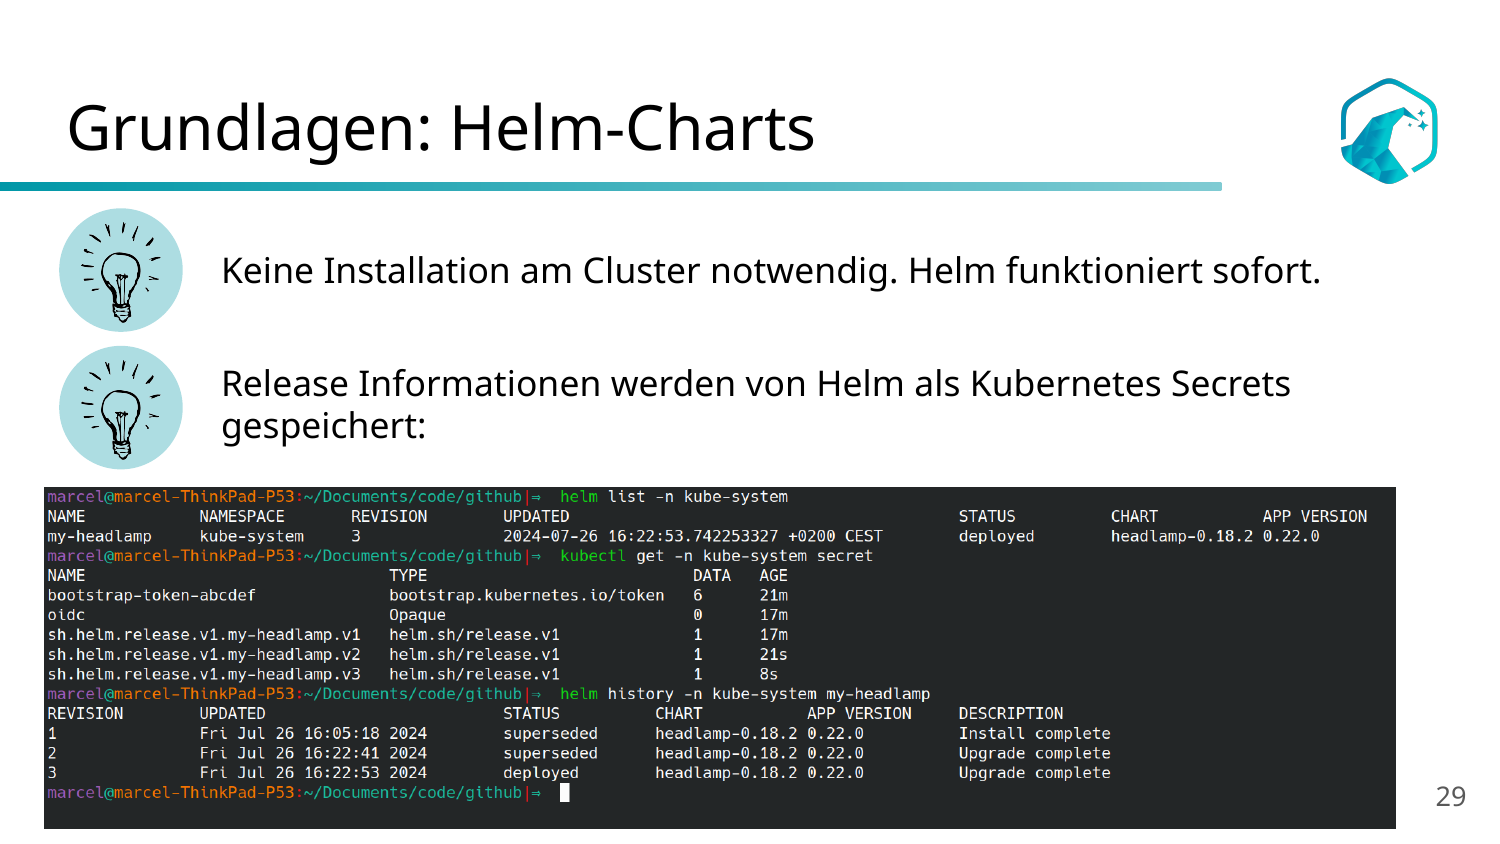

# Grundlagen: Helm-Charts
Keine Installation am Cluster notwendig. Helm funktioniert sofort.
Release Informationen werden von Helm als Kubernetes Secrets
gespeichert: